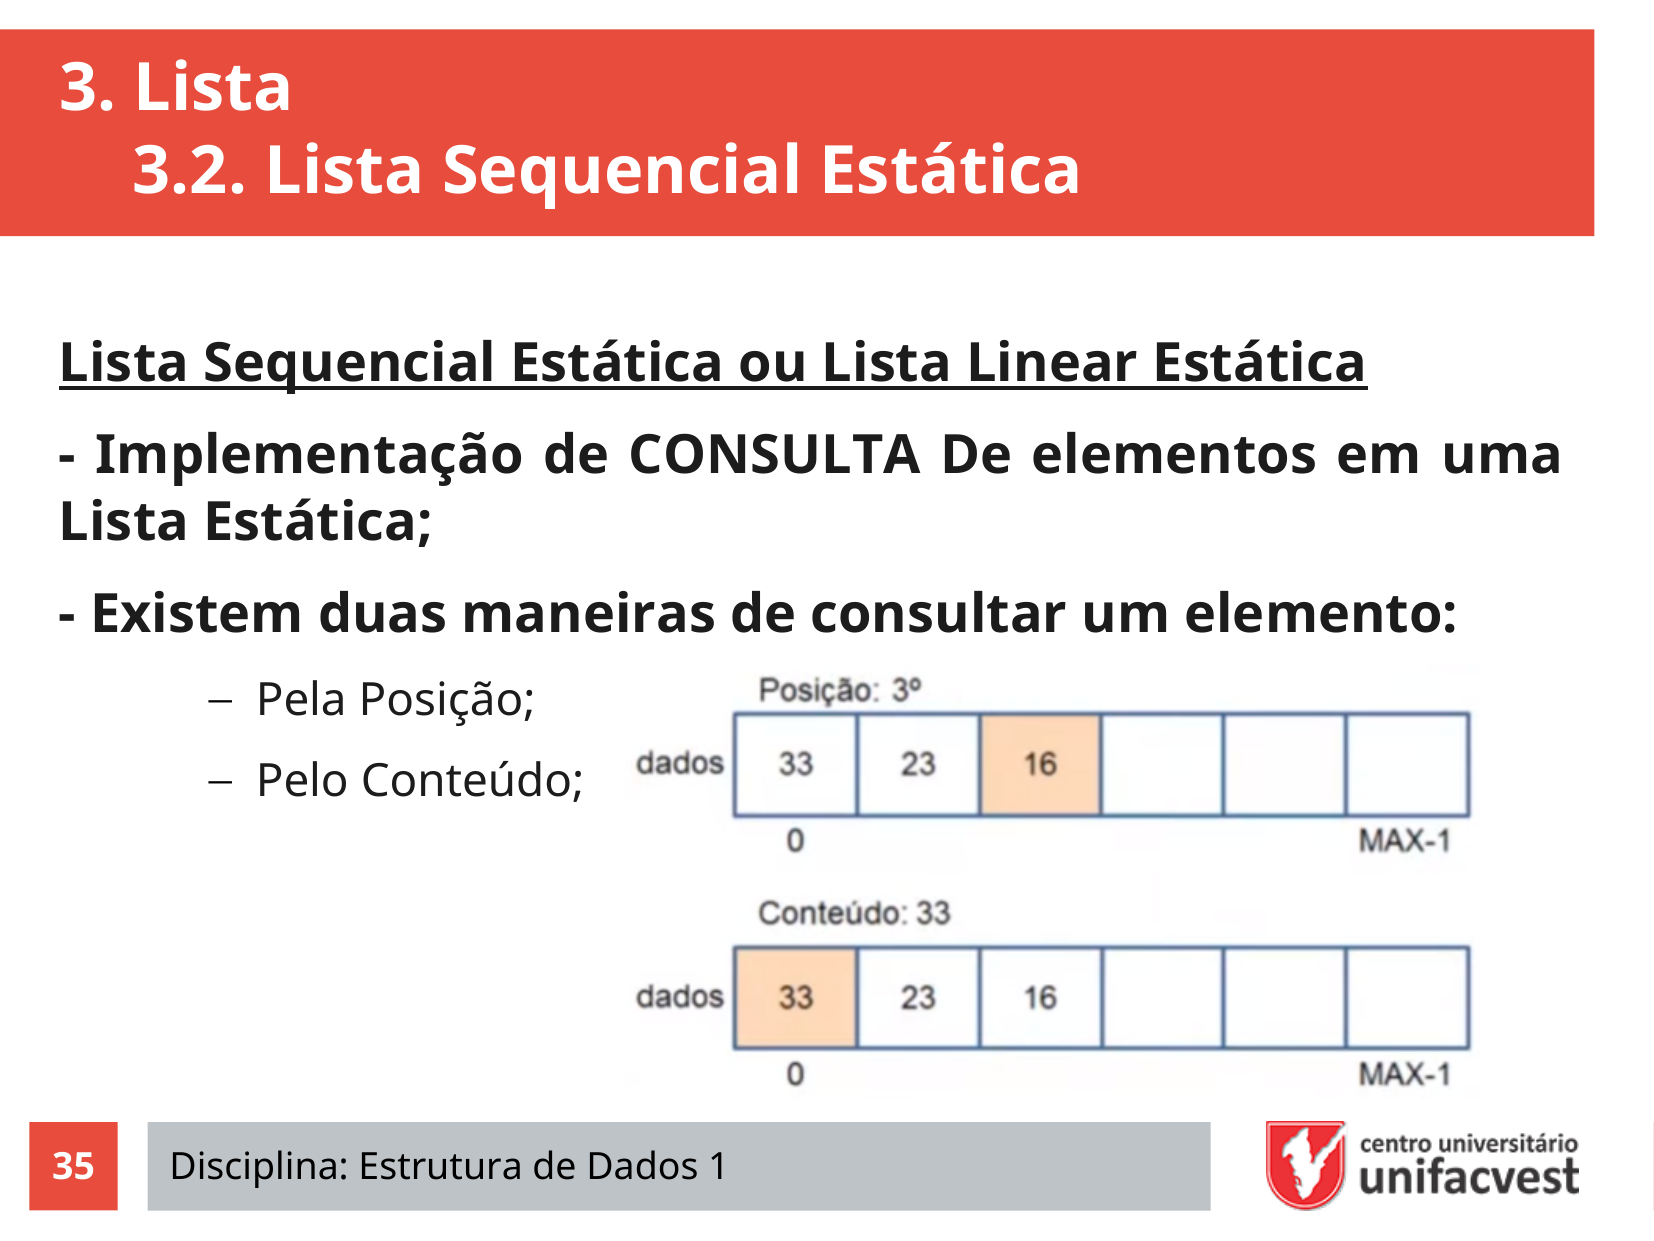

# 3. Lista 3.2. Lista Sequencial Estática
Lista Sequencial Estática ou Lista Linear Estática
- Implementação de CONSULTA De elementos em uma Lista Estática;
- Existem duas maneiras de consultar um elemento:
Pela Posição;
Pelo Conteúdo;
35
Disciplina: Estrutura de Dados 1